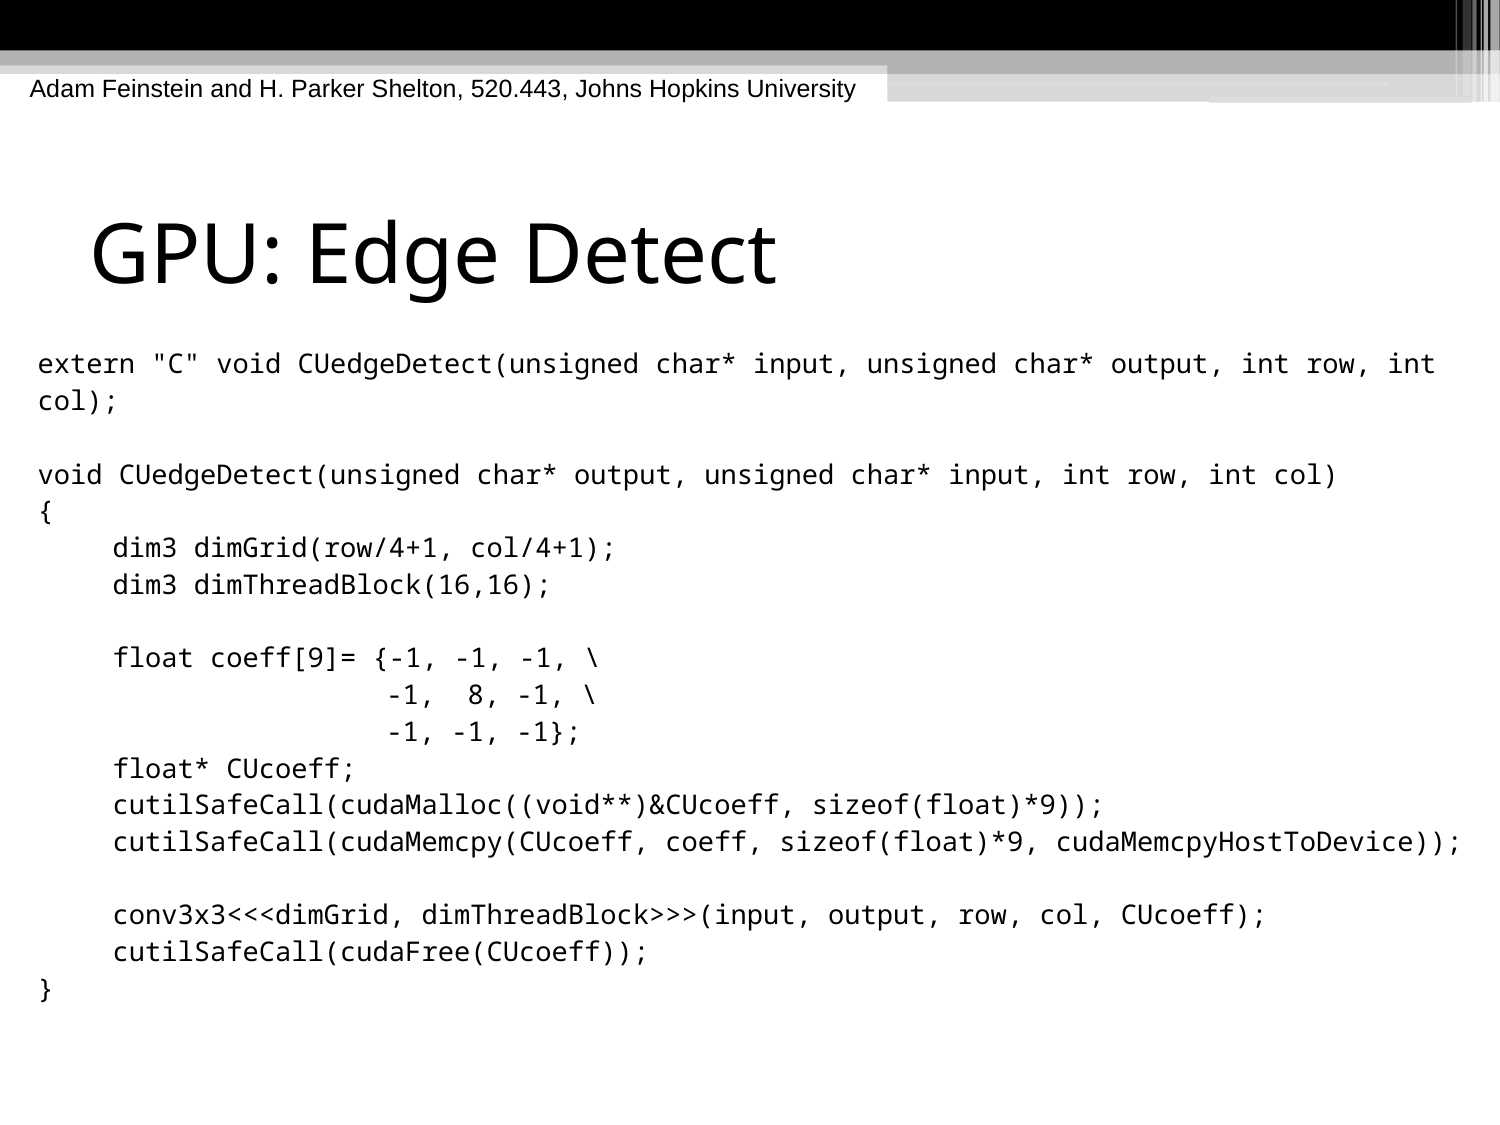

Adam Feinstein and H. Parker Shelton, 520.443, Johns Hopkins University
# GPU: Edge Detect
extern "C" void CUedgeDetect(unsigned char* input, unsigned char* output, int row, int col);
void CUedgeDetect(unsigned char* output, unsigned char* input, int row, int col)
{
	dim3 dimGrid(row/4+1, col/4+1);
	dim3 dimThreadBlock(16,16);
	float coeff[9]= {-1, -1, -1, \
				 -1, 8, -1, \
				 -1, -1, -1};
	float* CUcoeff;
	cutilSafeCall(cudaMalloc((void**)&CUcoeff, sizeof(float)*9));
	cutilSafeCall(cudaMemcpy(CUcoeff, coeff, sizeof(float)*9, cudaMemcpyHostToDevice));
	conv3x3<<<dimGrid, dimThreadBlock>>>(input, output, row, col, CUcoeff);
	cutilSafeCall(cudaFree(CUcoeff));
}